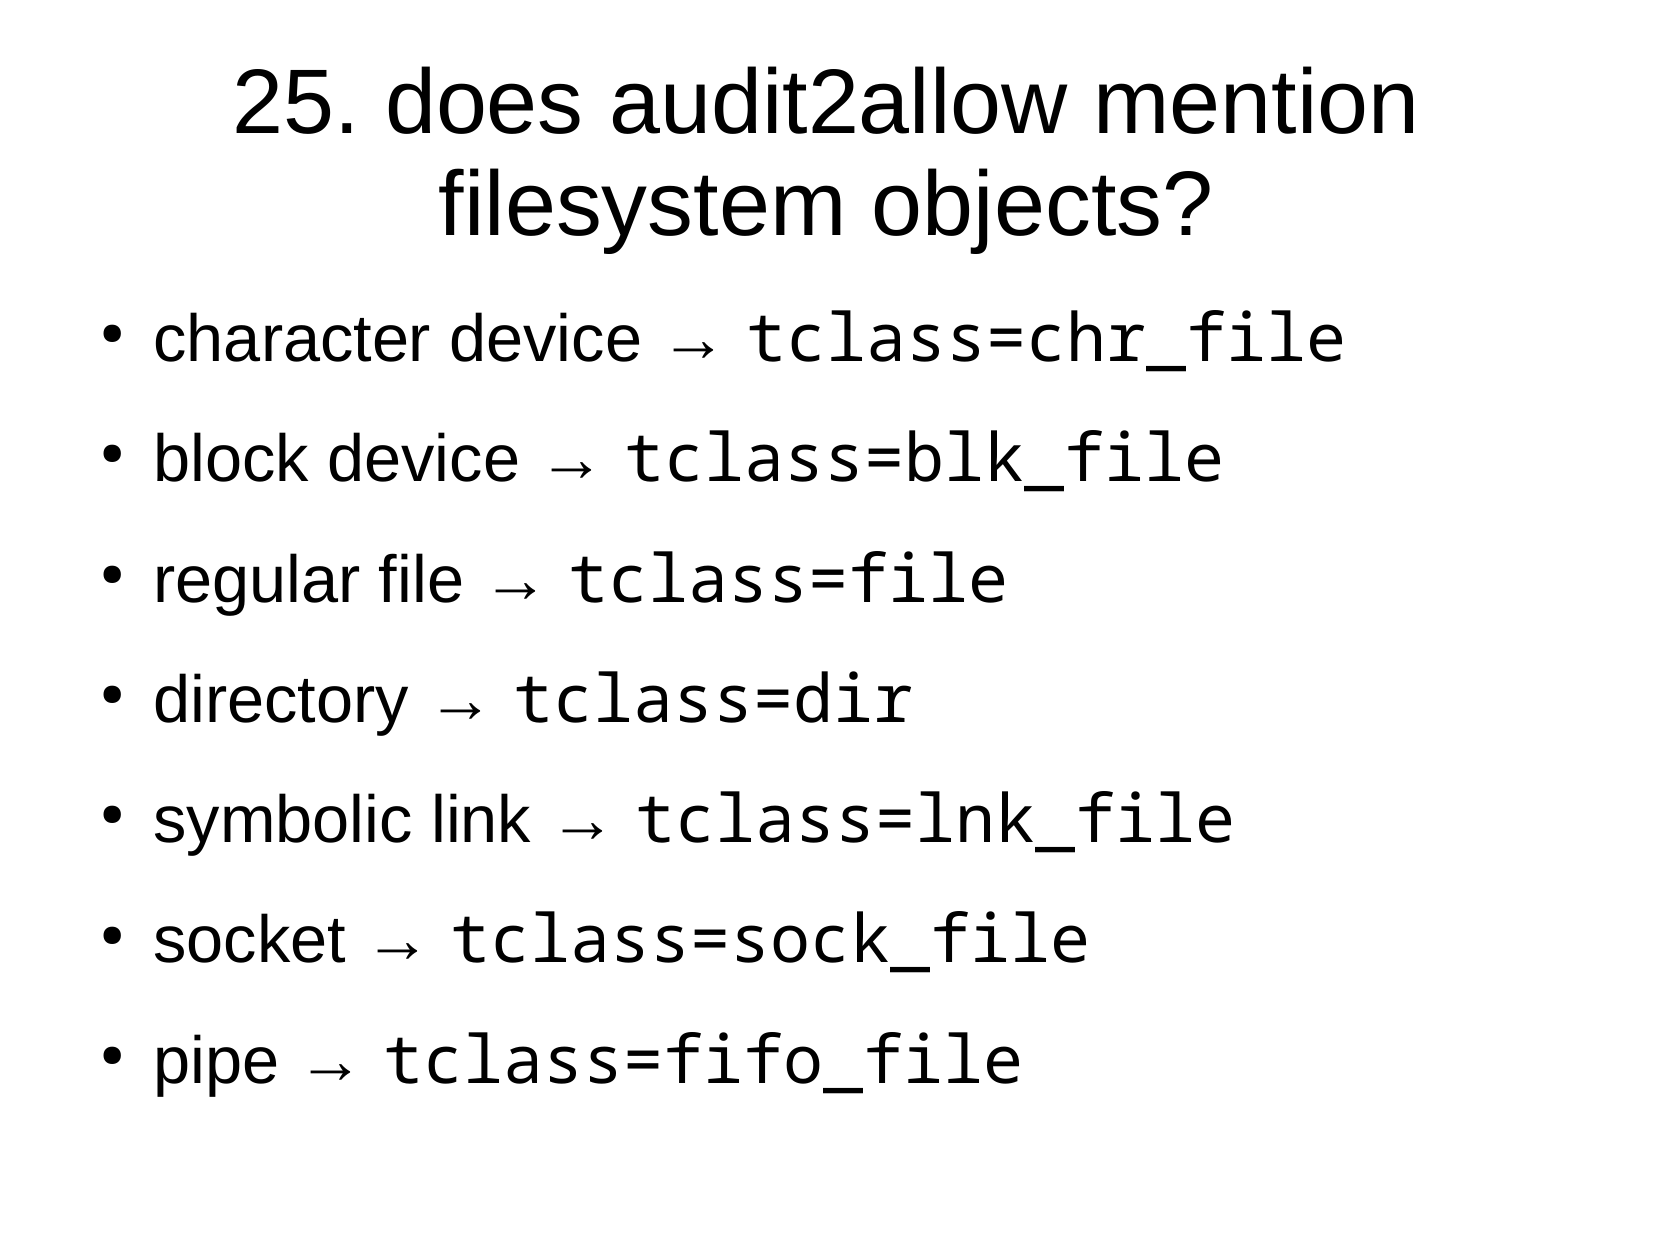

# 25. does audit2allow mention filesystem objects?
character device → tclass=chr_file
block device → tclass=blk_file
regular file → tclass=file
directory → tclass=dir
symbolic link → tclass=lnk_file
socket → tclass=sock_file
pipe → tclass=fifo_file